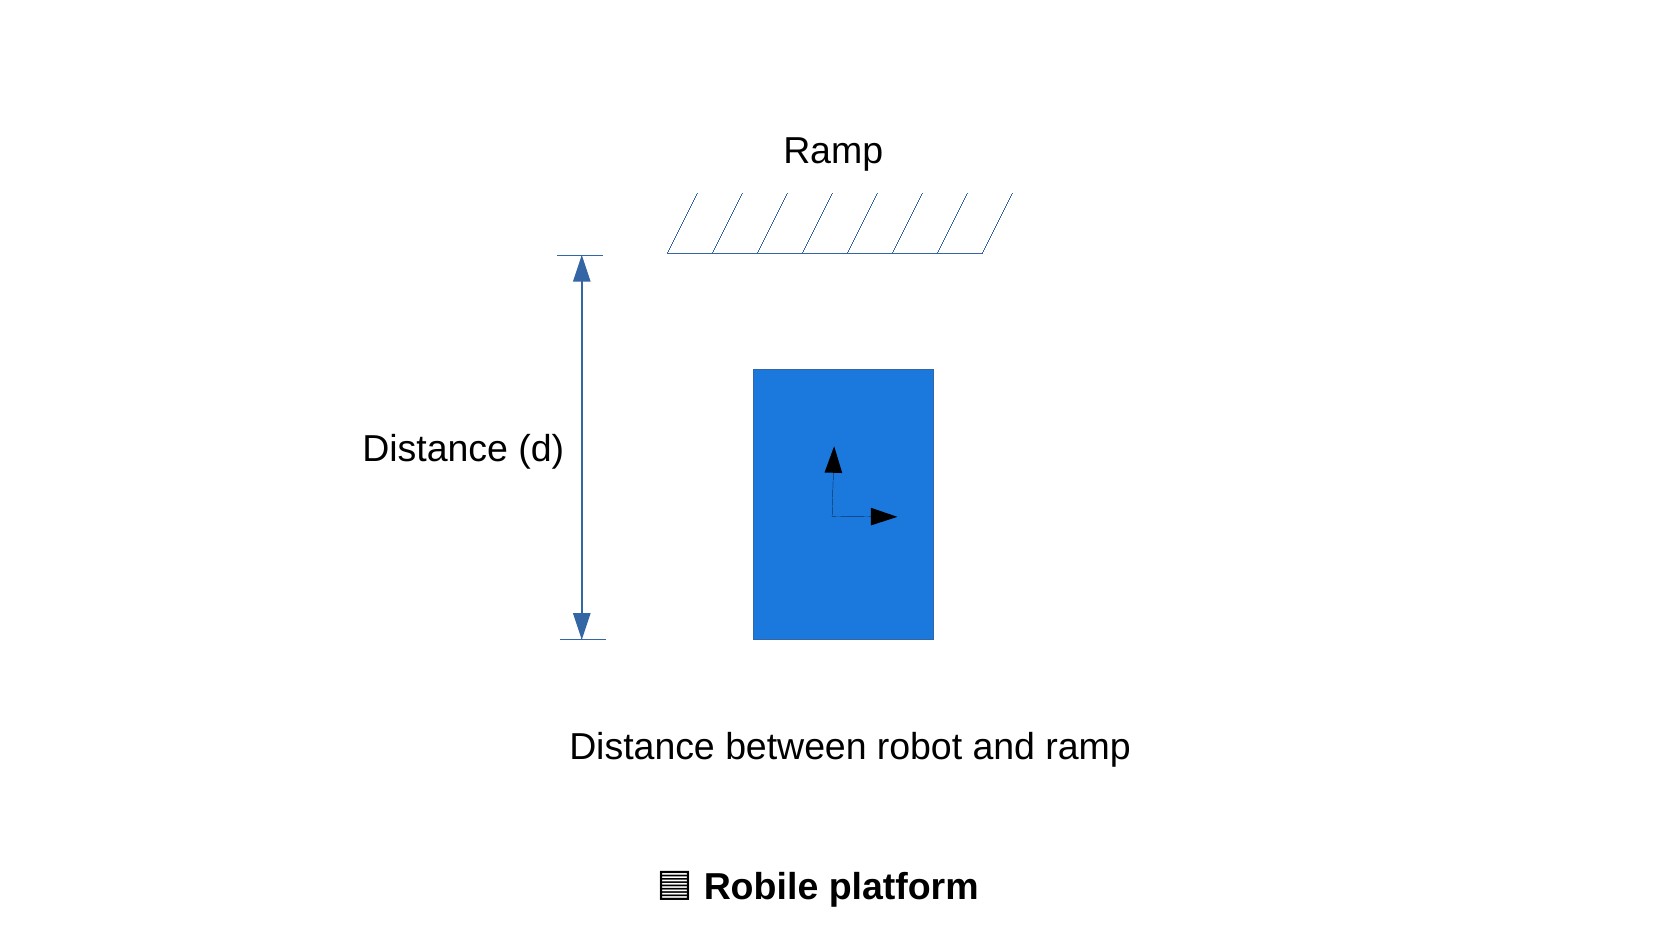

Ramp
Distance (d)
Distance between robot and ramp
🟦 Robile platform